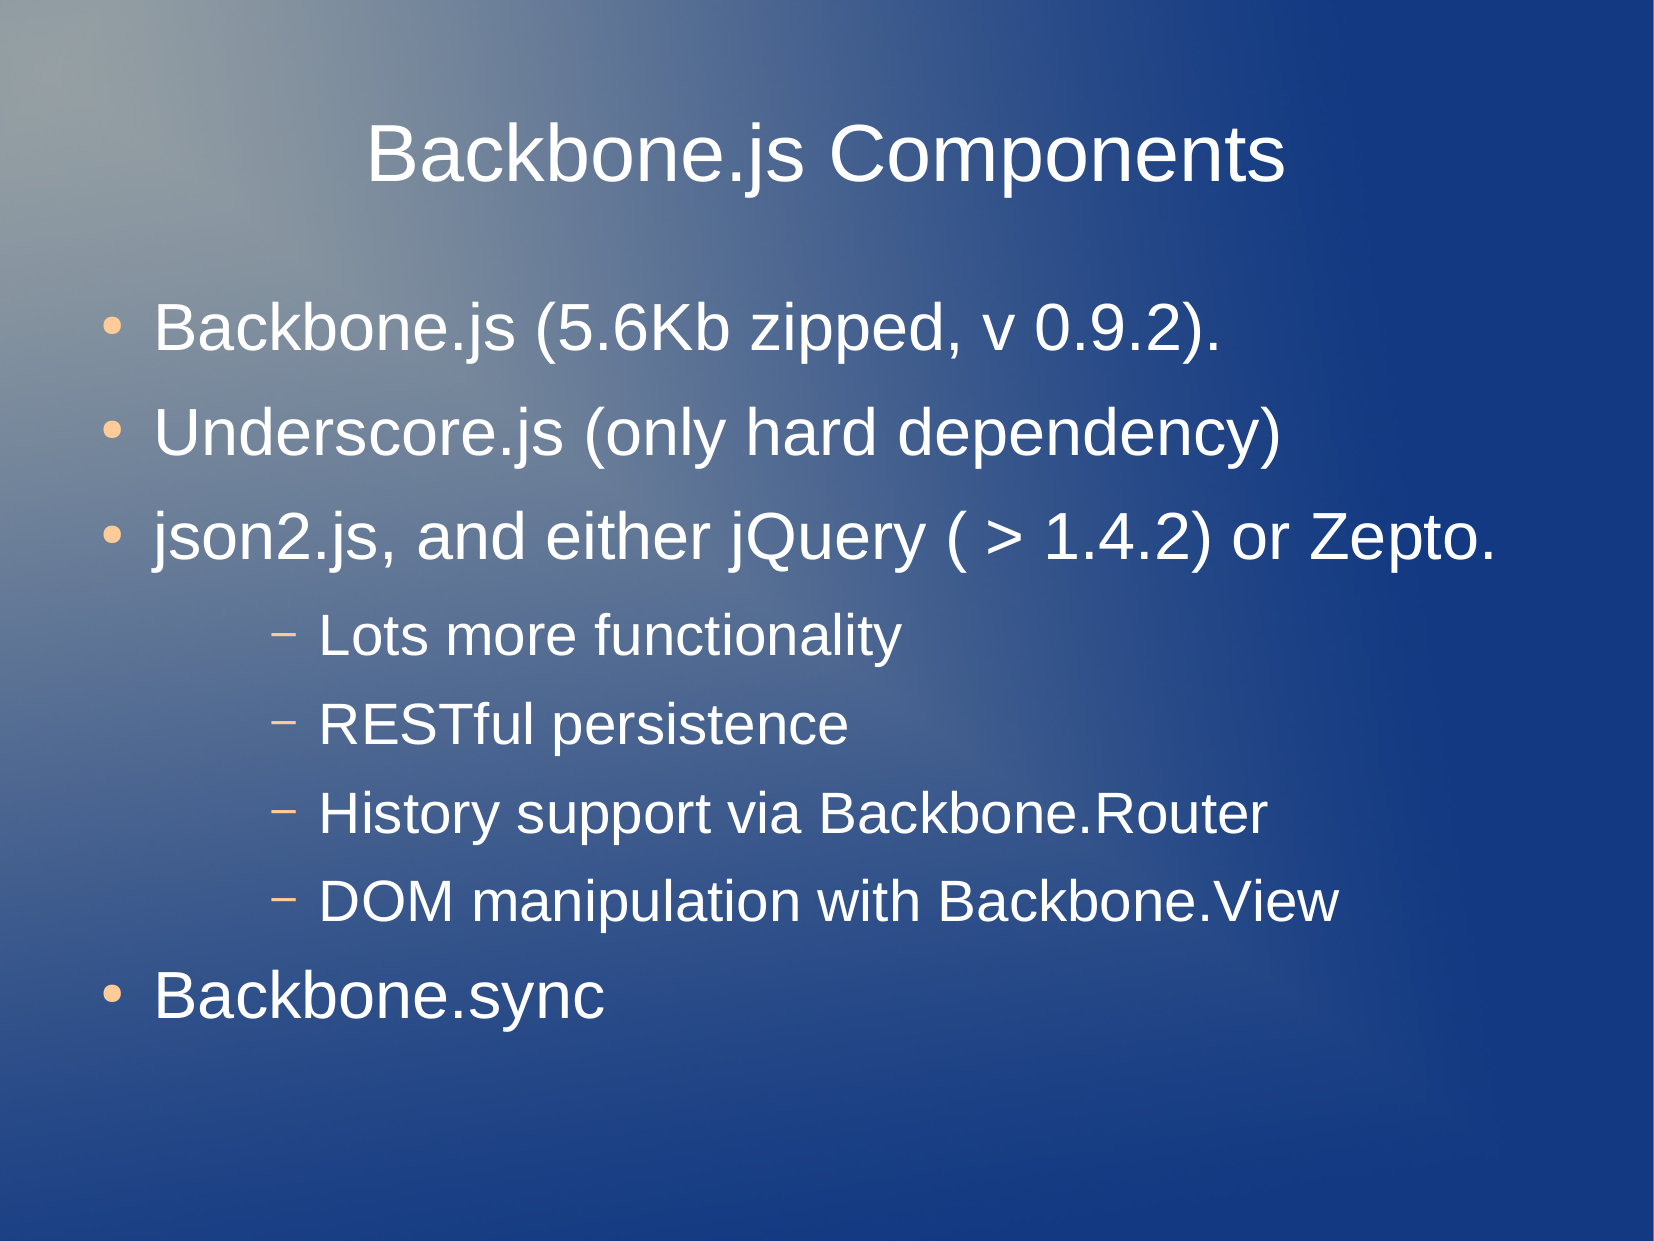

# Backbone.js Components
Backbone.js (5.6Kb zipped, v 0.9.2).
Underscore.js (only hard dependency)
json2.js, and either jQuery ( > 1.4.2) or Zepto.
Lots more functionality
RESTful persistence
History support via Backbone.Router
DOM manipulation with Backbone.View
Backbone.sync